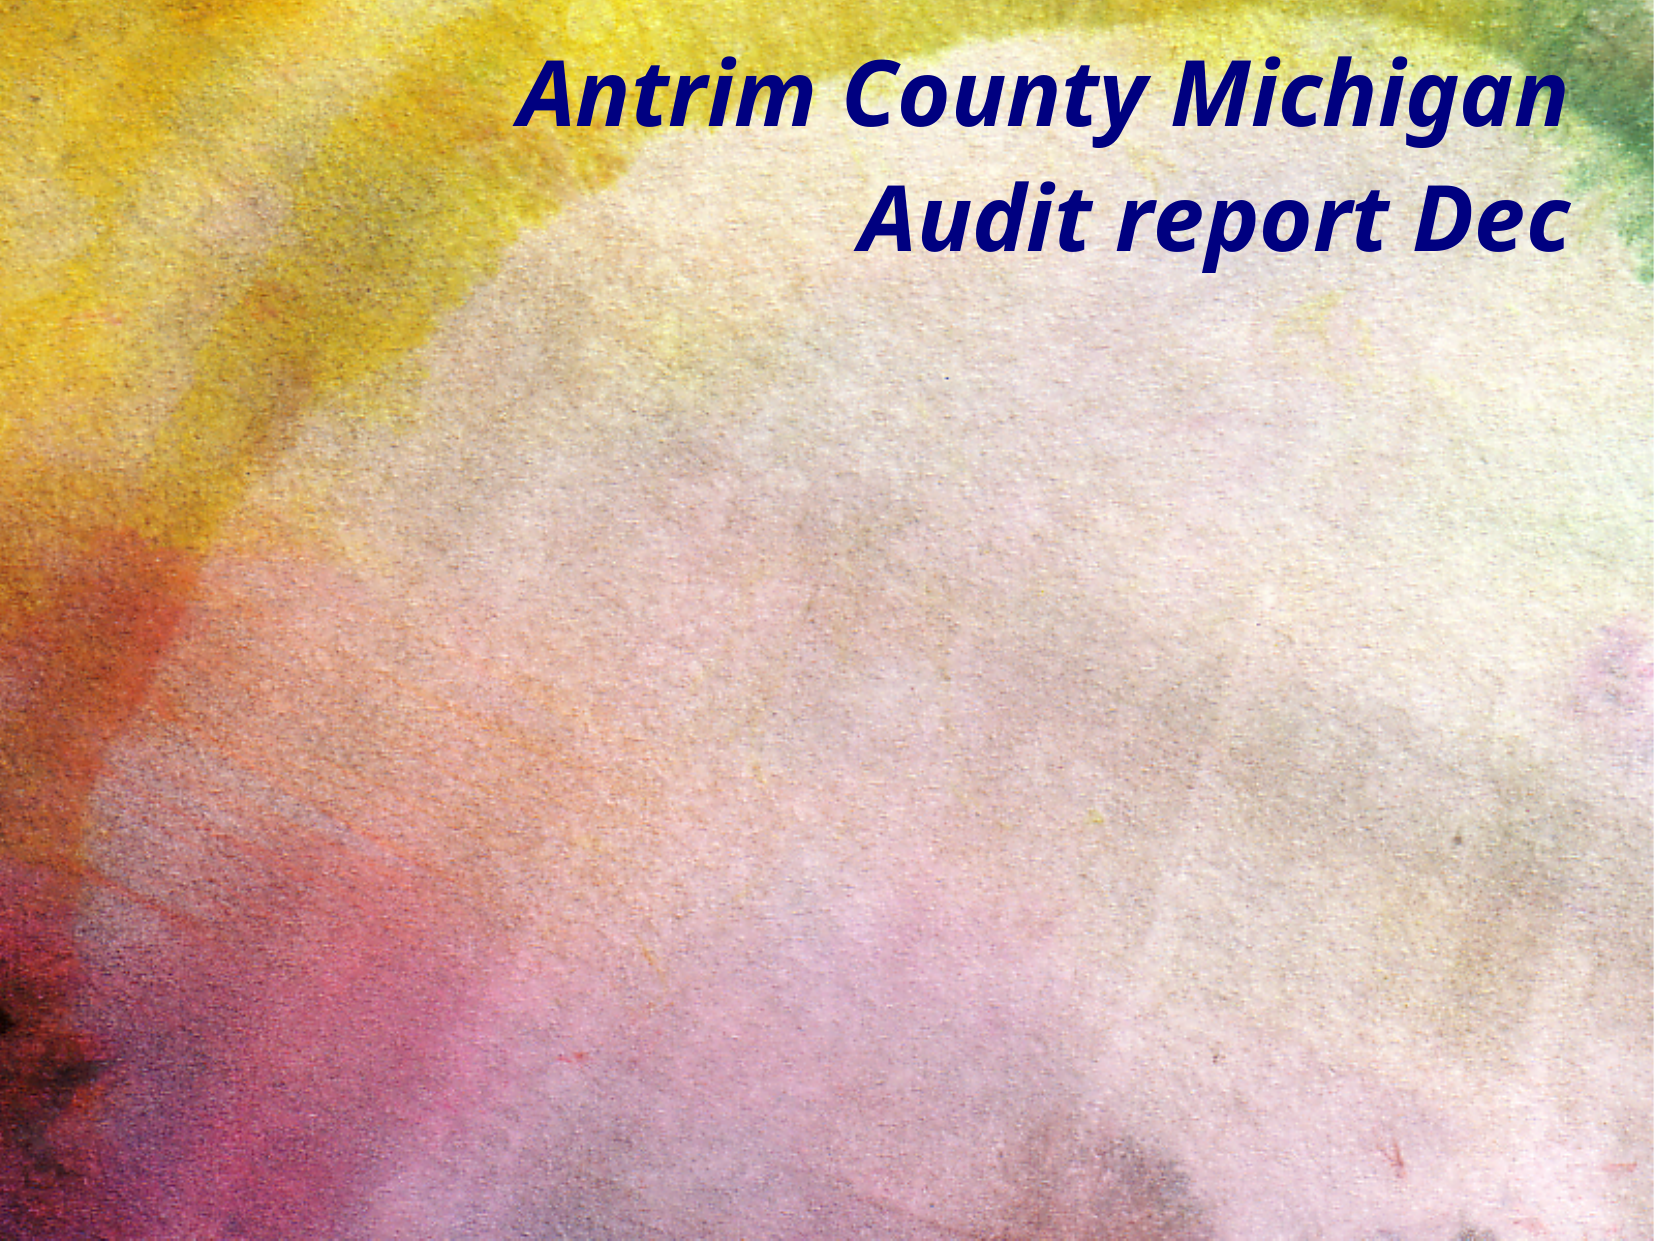

# Antrim County Michigan Audit report Dec